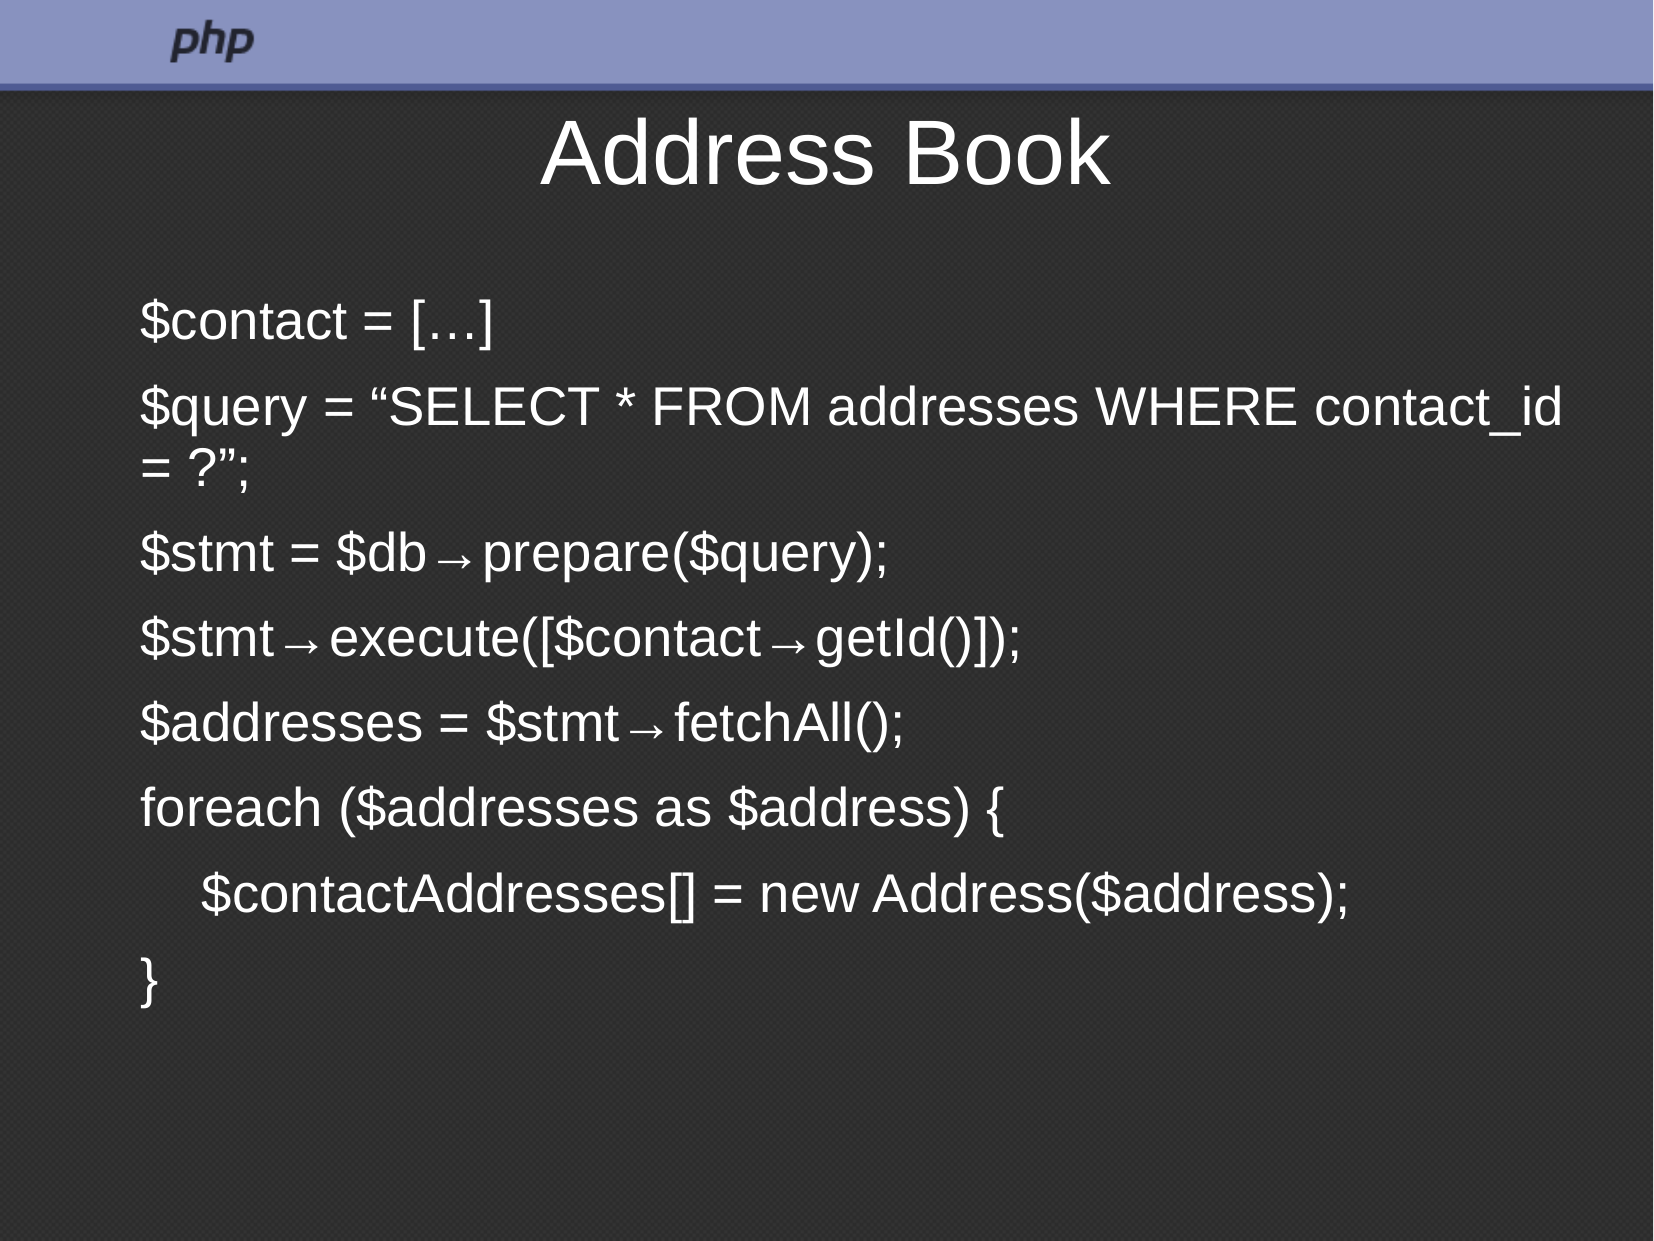

# Address Book
$contact = […]
$query = “SELECT * FROM addresses WHERE contact_id = ?”;
$stmt = $db→prepare($query);
$stmt→execute([$contact→getId()]);
$addresses = $stmt→fetchAll();
foreach ($addresses as $address) {
 $contactAddresses[] = new Address($address);
}